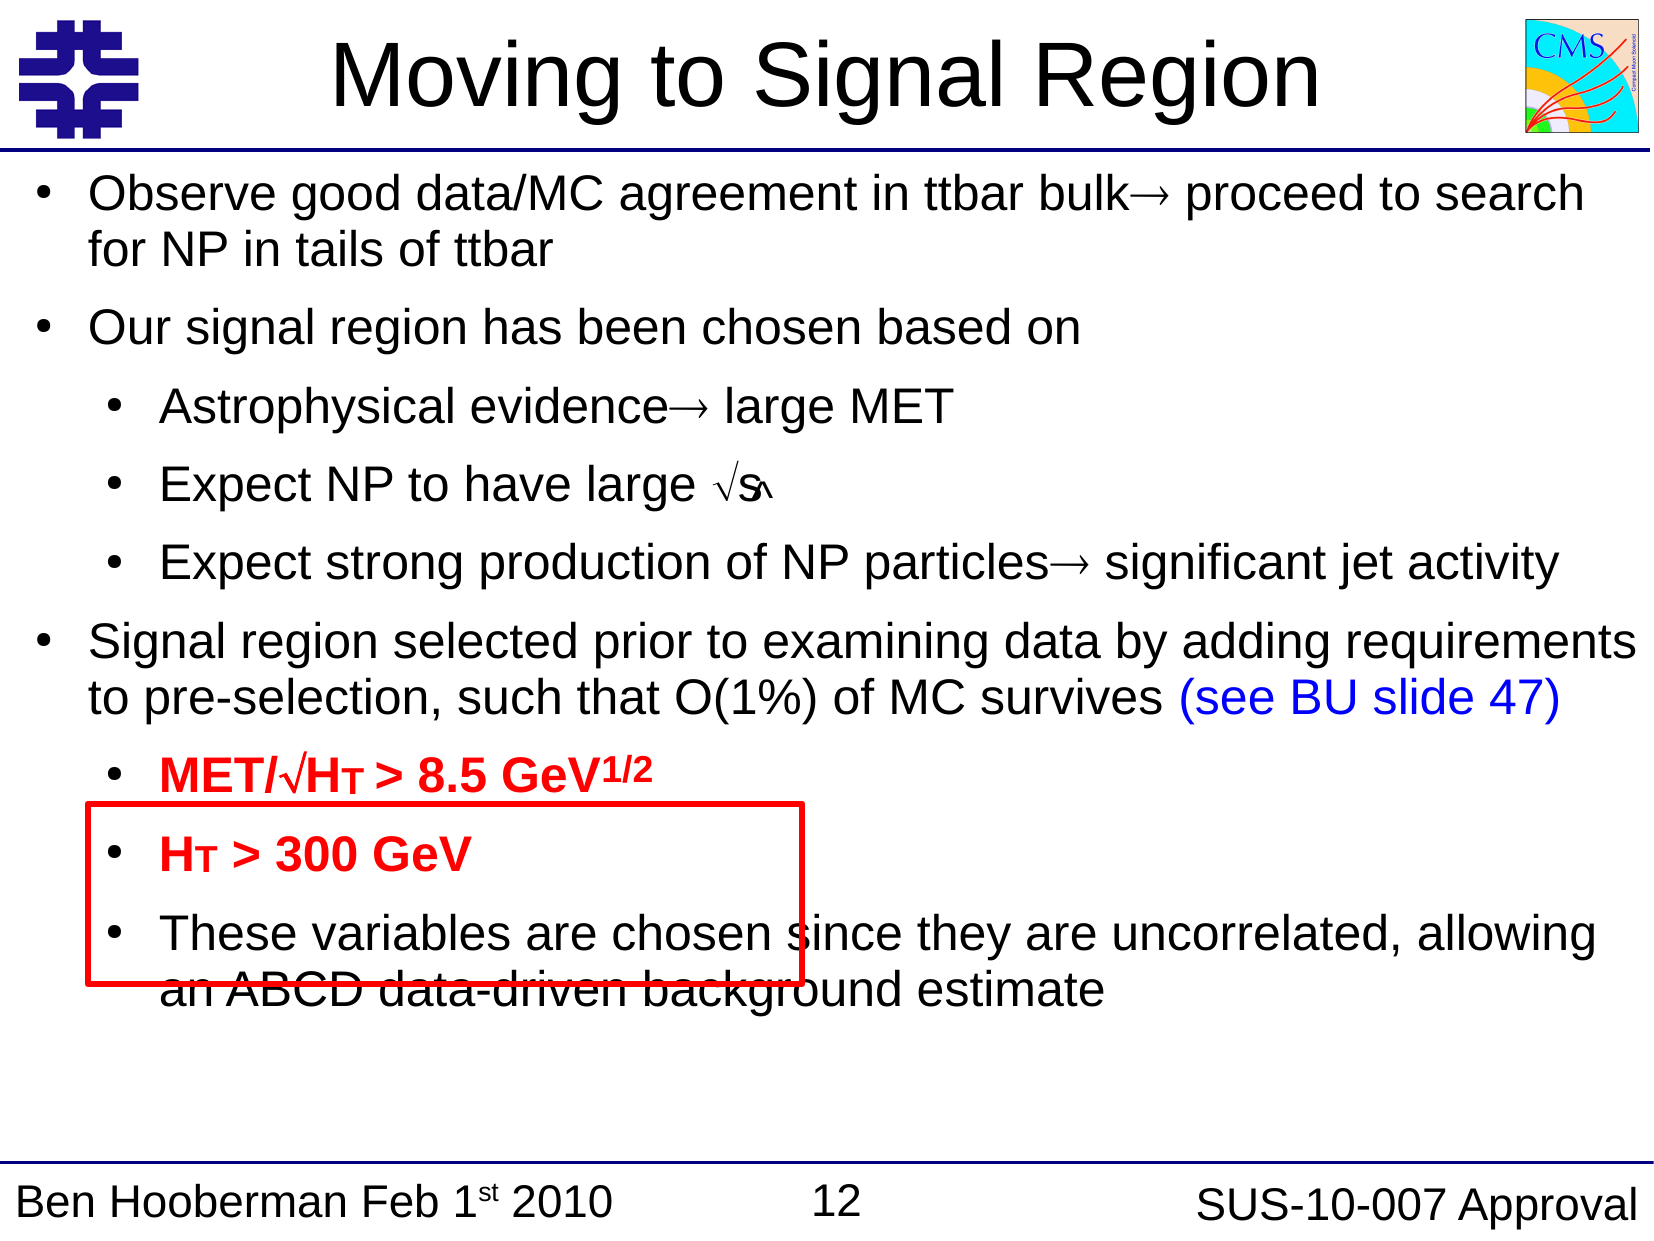

# Moving to Signal Region
Observe good data/MC agreement in ttbar bulk proceed to search for NP in tails of ttbar
Our signal region has been chosen based on
Astrophysical evidence large MET
Expect NP to have large s
Expect strong production of NP particles significant jet activity
Signal region selected prior to examining data by adding requirements to pre-selection, such that O(1%) of MC survives (see BU slide 47)
MET/HT > 8.5 GeV1/2
HT > 300 GeV
These variables are chosen since they are uncorrelated, allowing an ABCD data-driven background estimate
^
12